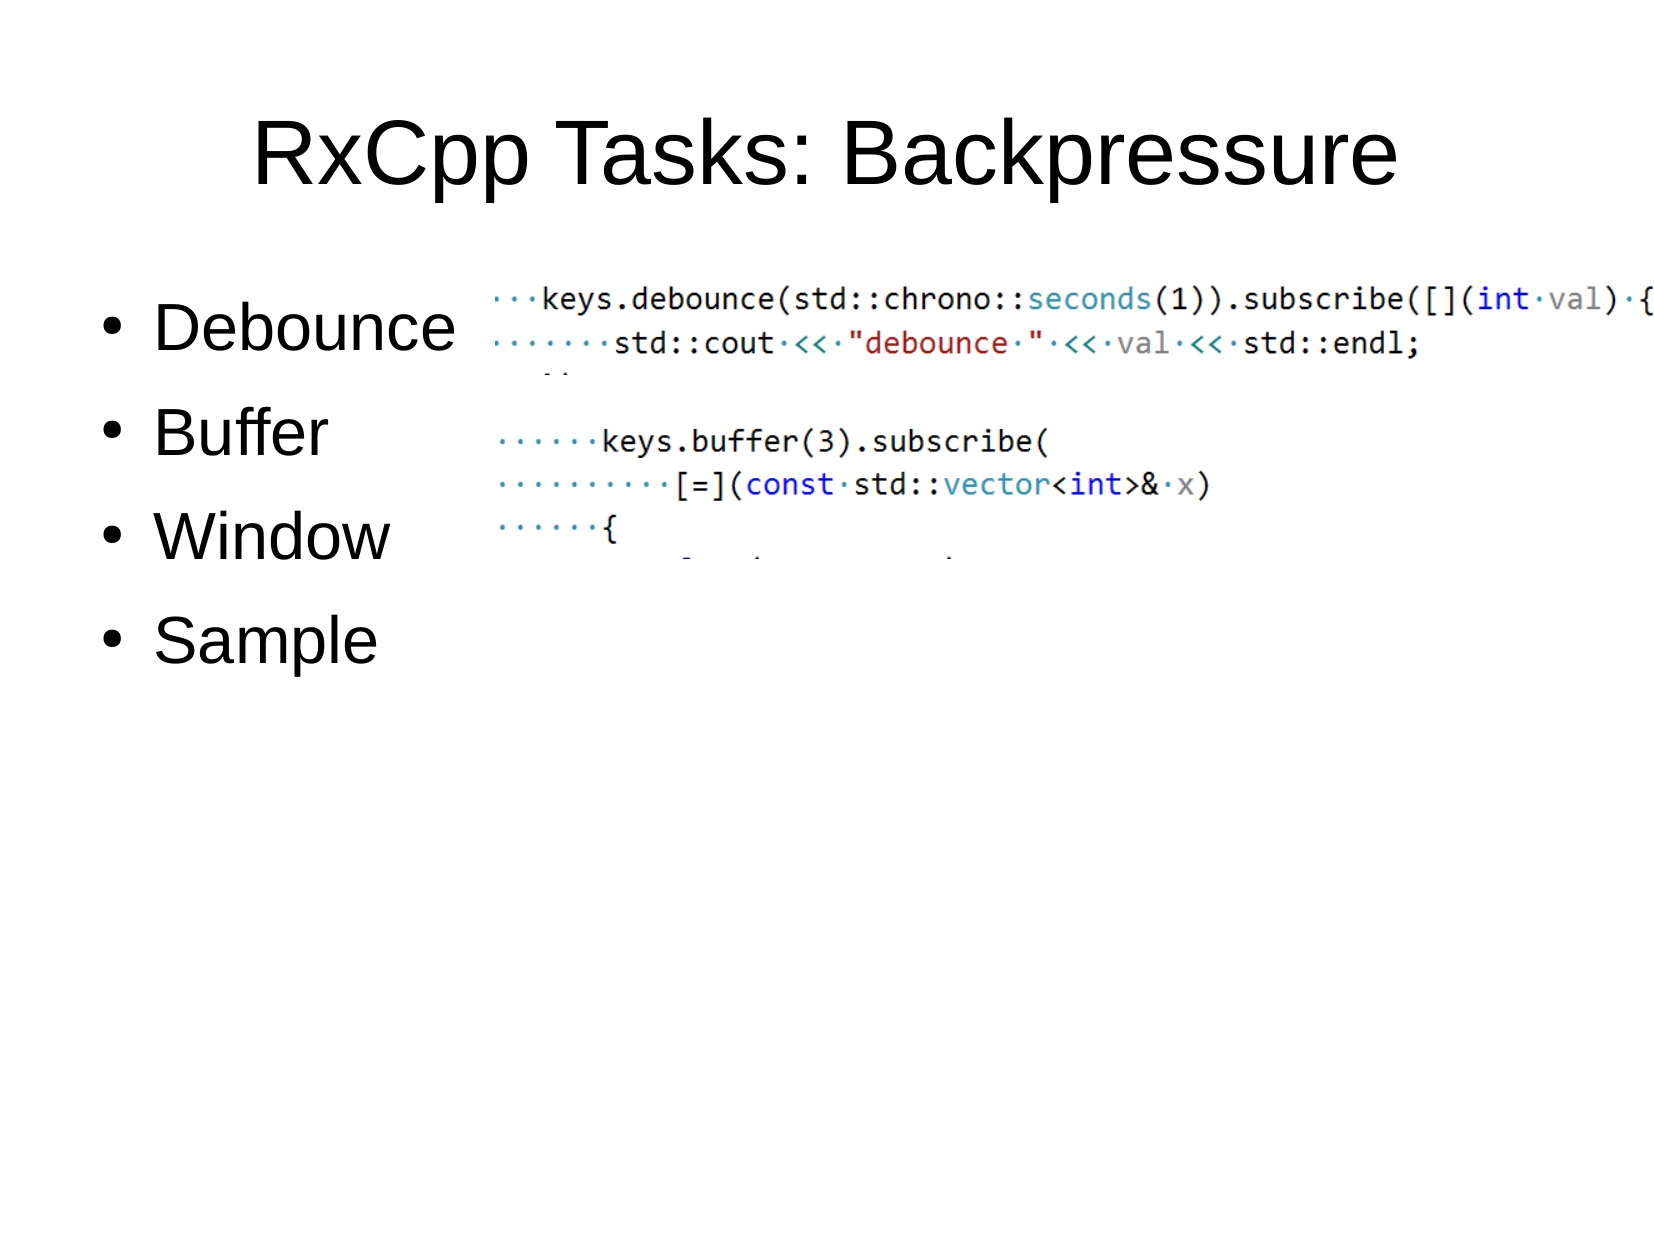

# RxCpp Tasks: Backpressure
Debounce
Buffer
Window
Sample